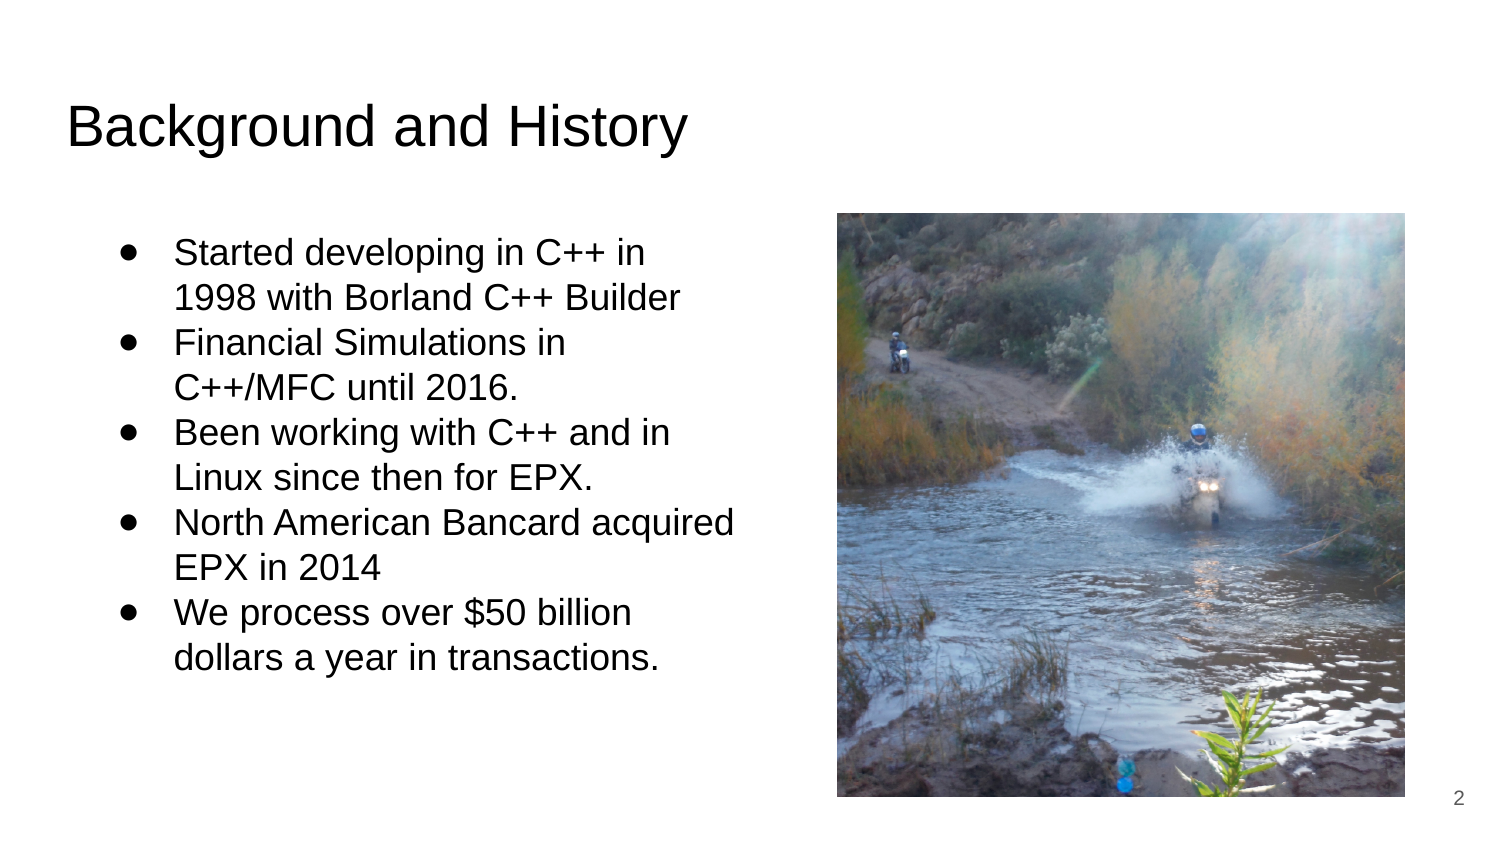

# Background and History
Started developing in C++ in 1998 with Borland C++ Builder
Financial Simulations in C++/MFC until 2016.
Been working with C++ and in Linux since then for EPX.
North American Bancard acquired EPX in 2014
We process over $50 billion dollars a year in transactions.